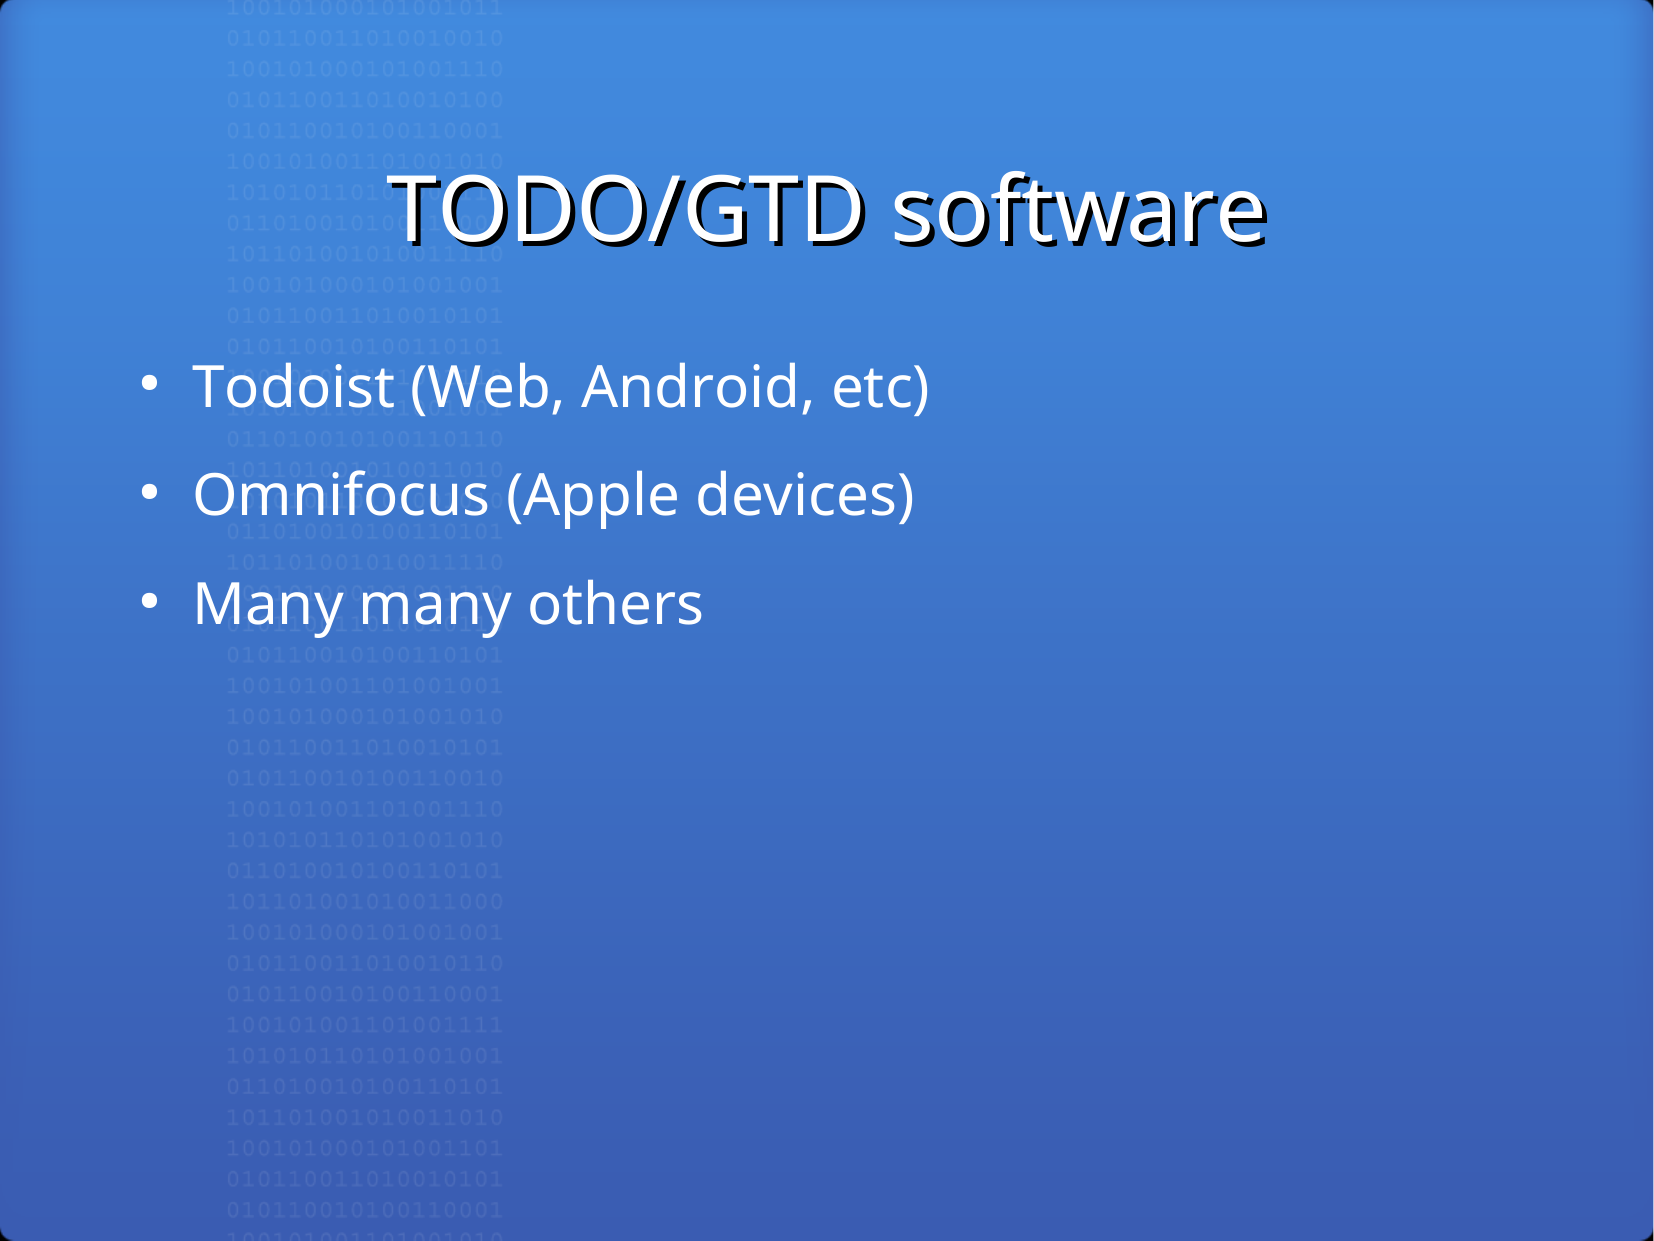

# TODO/GTD software
Todoist (Web, Android, etc)
Omnifocus (Apple devices)
Many many others